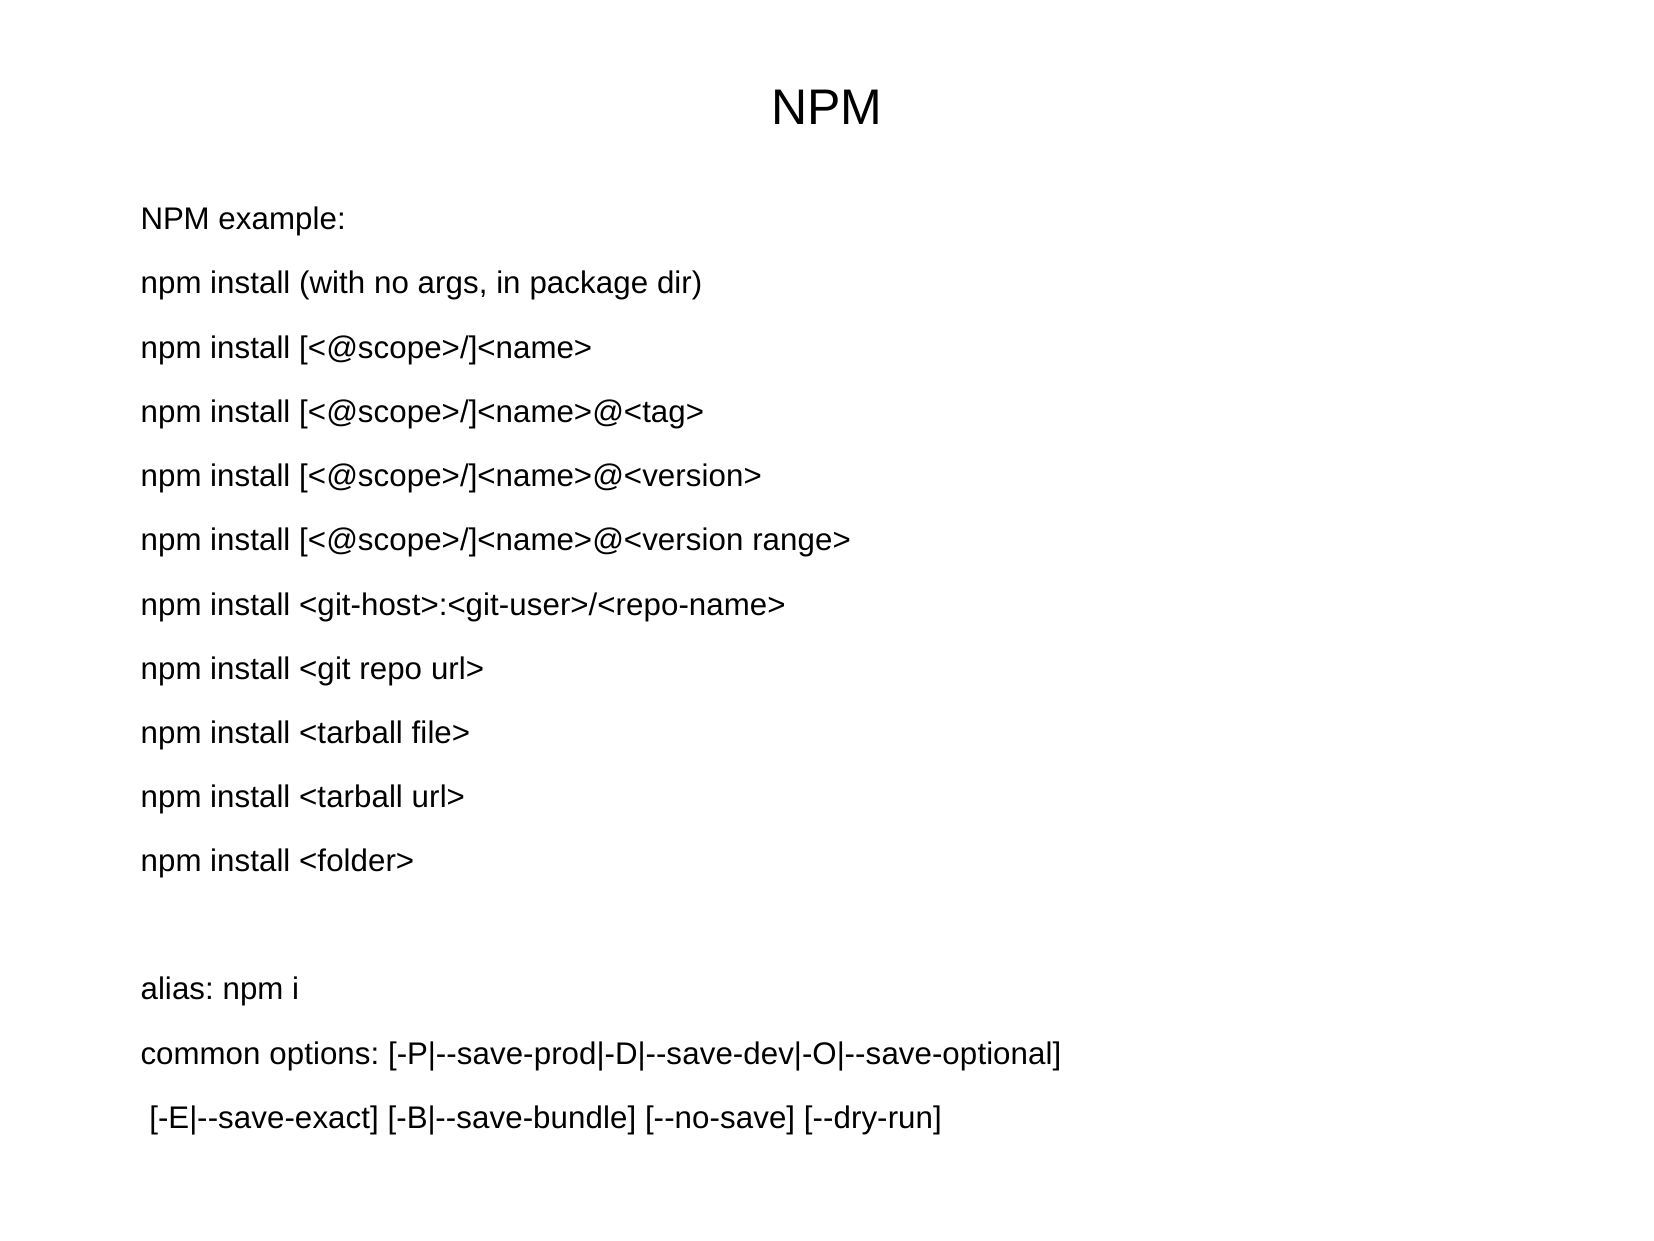

# NPM
NPM example:
npm install (with no args, in package dir)
npm install [<@scope>/]<name>
npm install [<@scope>/]<name>@<tag>
npm install [<@scope>/]<name>@<version>
npm install [<@scope>/]<name>@<version range>
npm install <git-host>:<git-user>/<repo-name>
npm install <git repo url>
npm install <tarball file>
npm install <tarball url>
npm install <folder>
alias: npm i
common options: [-P|--save-prod|-D|--save-dev|-O|--save-optional]
 [-E|--save-exact] [-B|--save-bundle] [--no-save] [--dry-run]